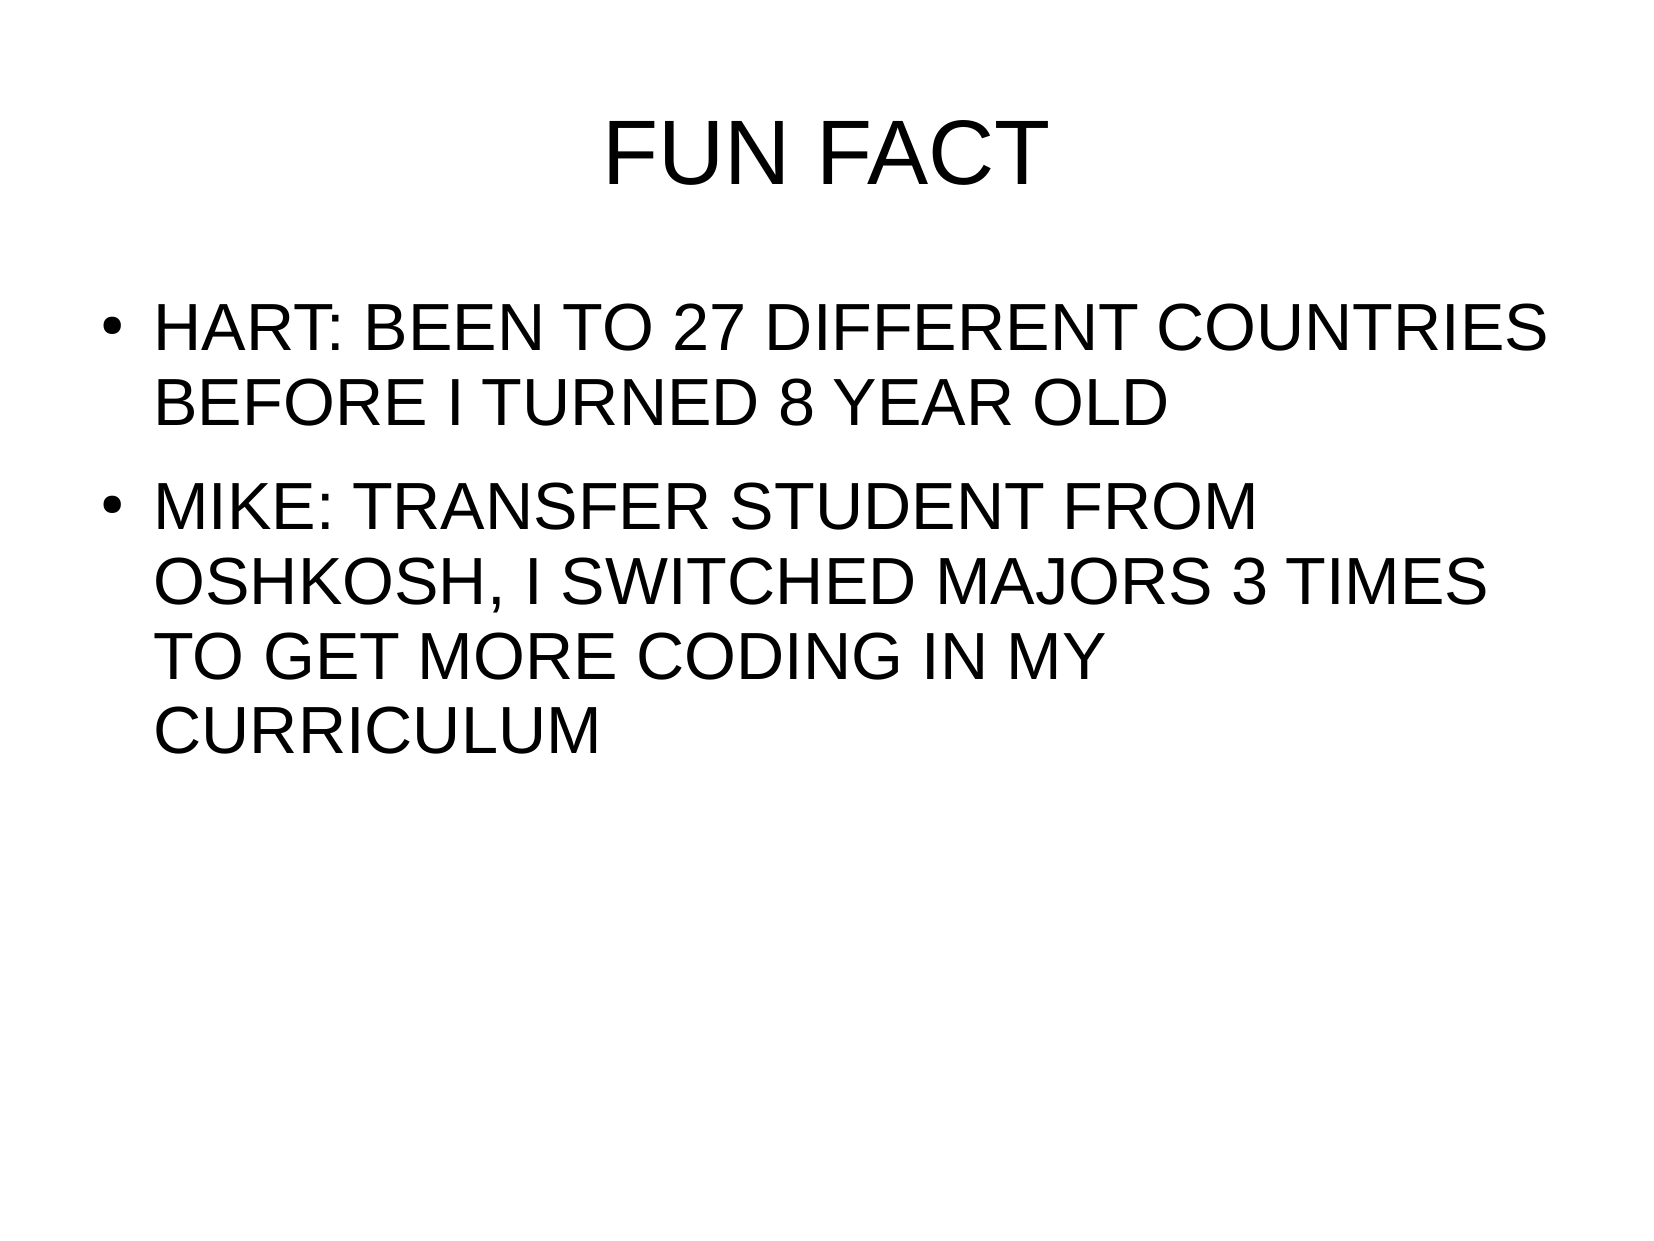

# FUN FACT
HART: BEEN TO 27 DIFFERENT COUNTRIES BEFORE I TURNED 8 YEAR OLD
MIKE: TRANSFER STUDENT FROM OSHKOSH, I SWITCHED MAJORS 3 TIMES TO GET MORE CODING IN MY CURRICULUM